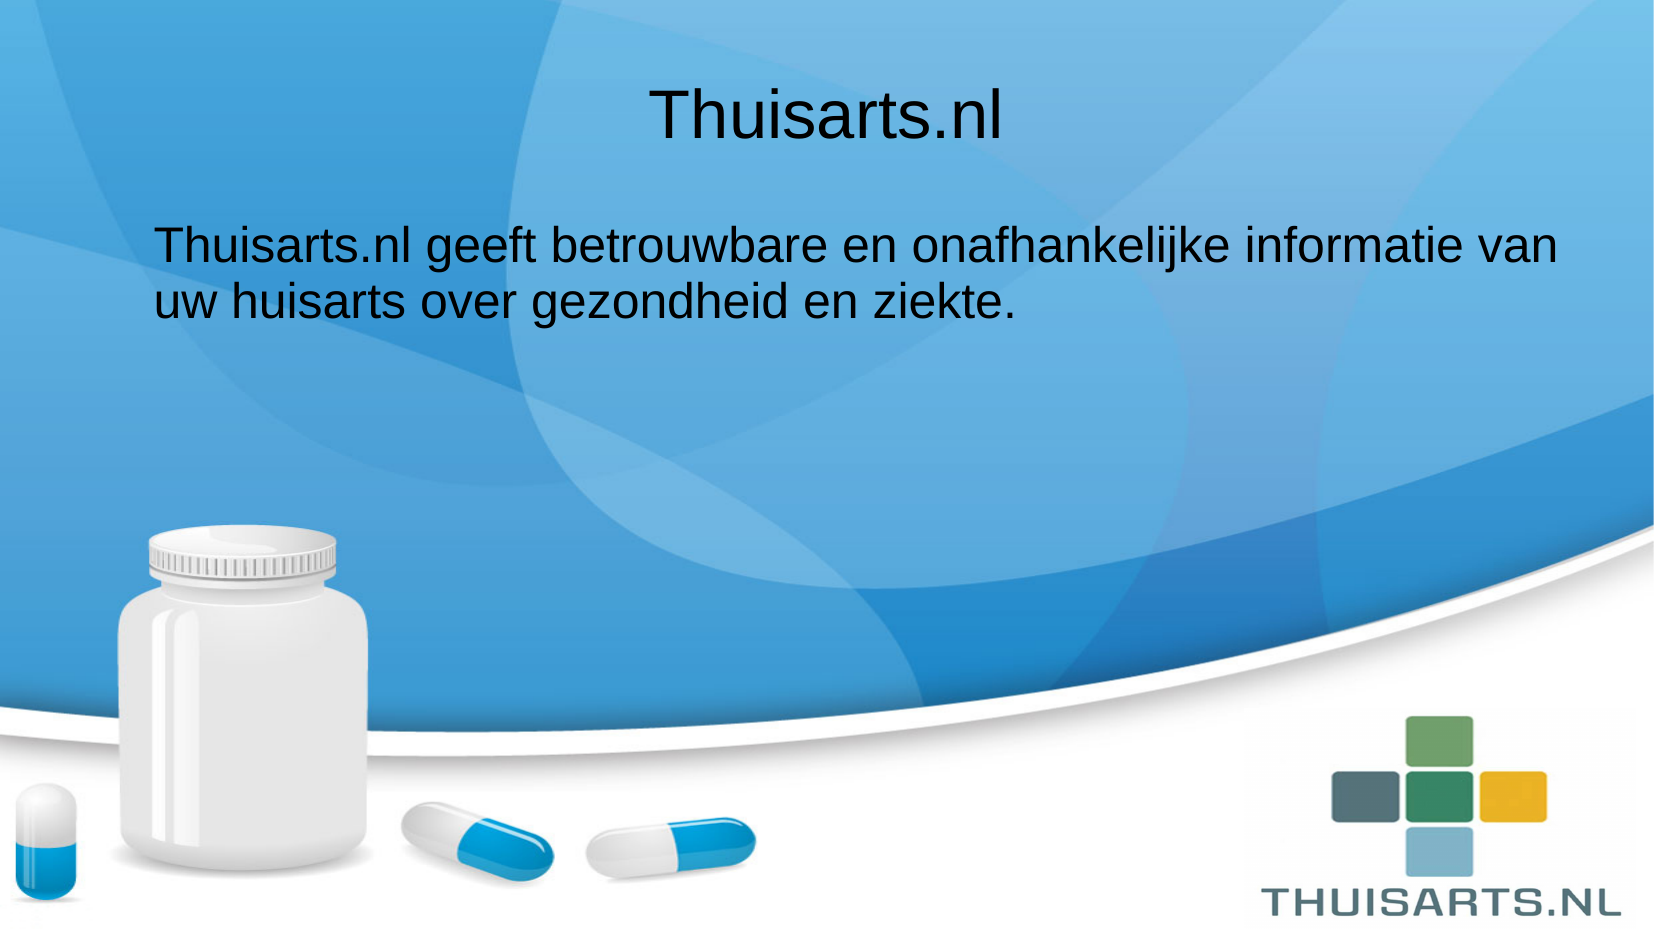

# Thuisarts.nl
Thuisarts.nl geeft betrouwbare en onafhankelijke informatie van uw huisarts over gezondheid en ziekte.